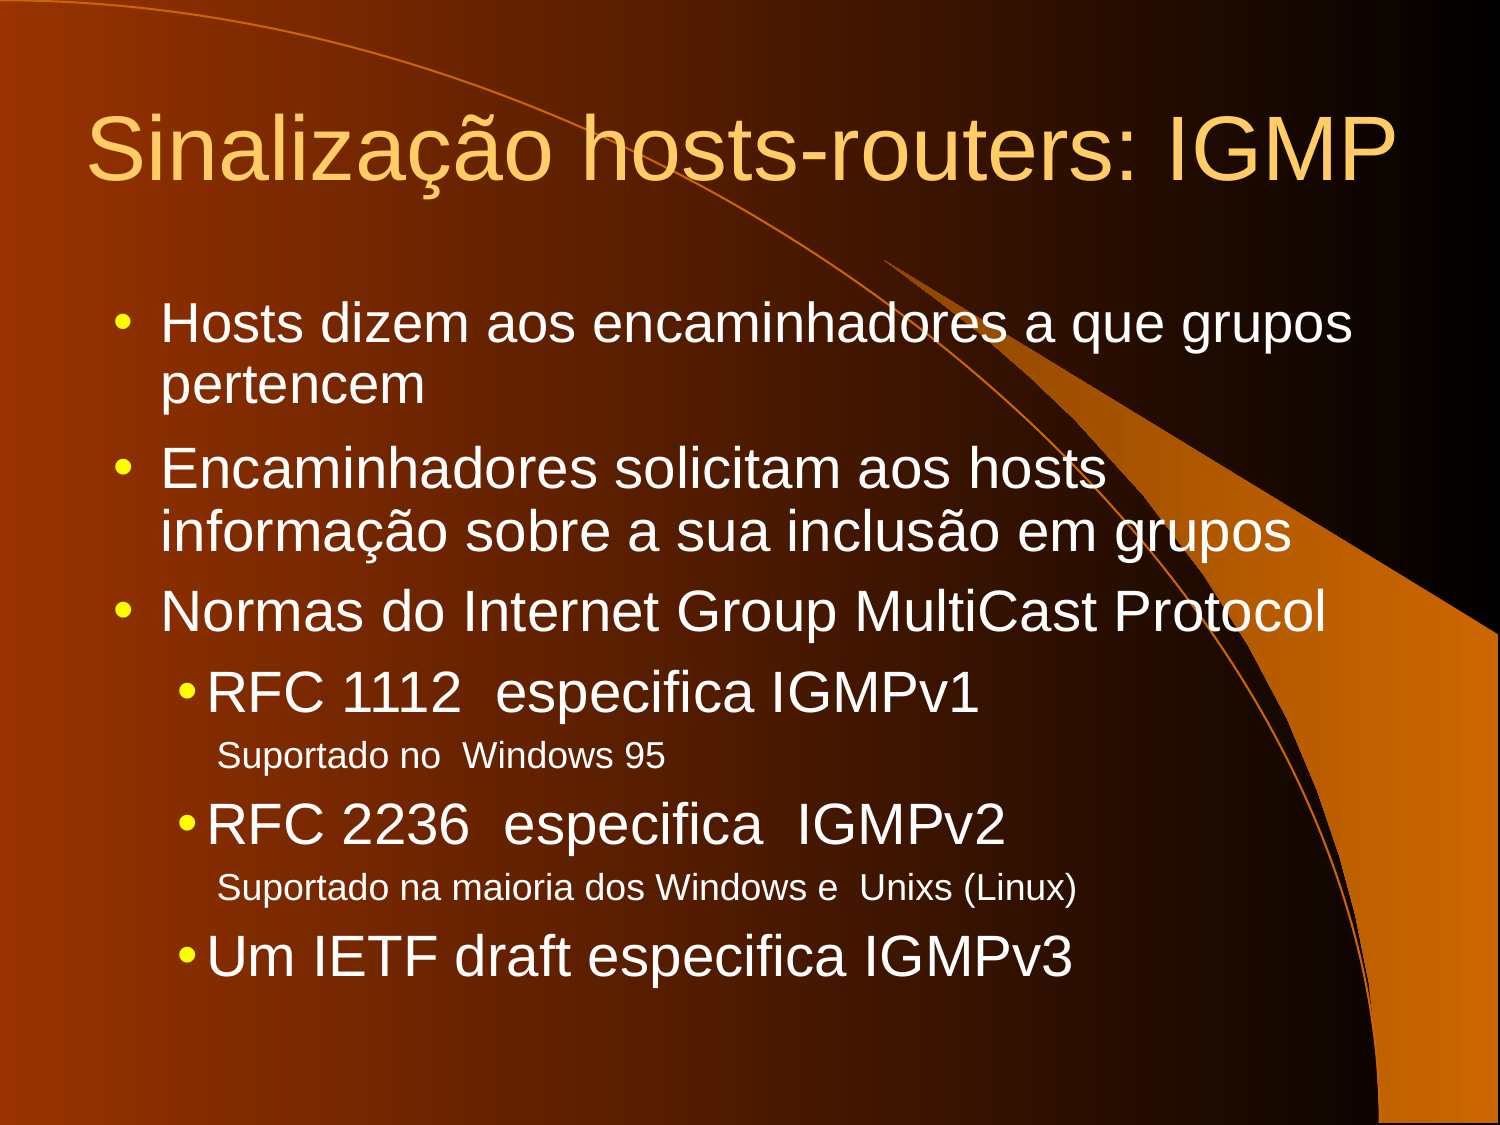

# Sinalização hosts-routers: IGMP
Hosts dizem aos encaminhadores a que grupos pertencem
Encaminhadores solicitam aos hosts informação sobre a sua inclusão em grupos
Normas do Internet Group MultiCast Protocol
RFC 1112 especifica IGMPv1
 Suportado no Windows 95
RFC 2236 especifica IGMPv2
 Suportado na maioria dos Windows e Unixs (Linux)
Um IETF draft especifica IGMPv3